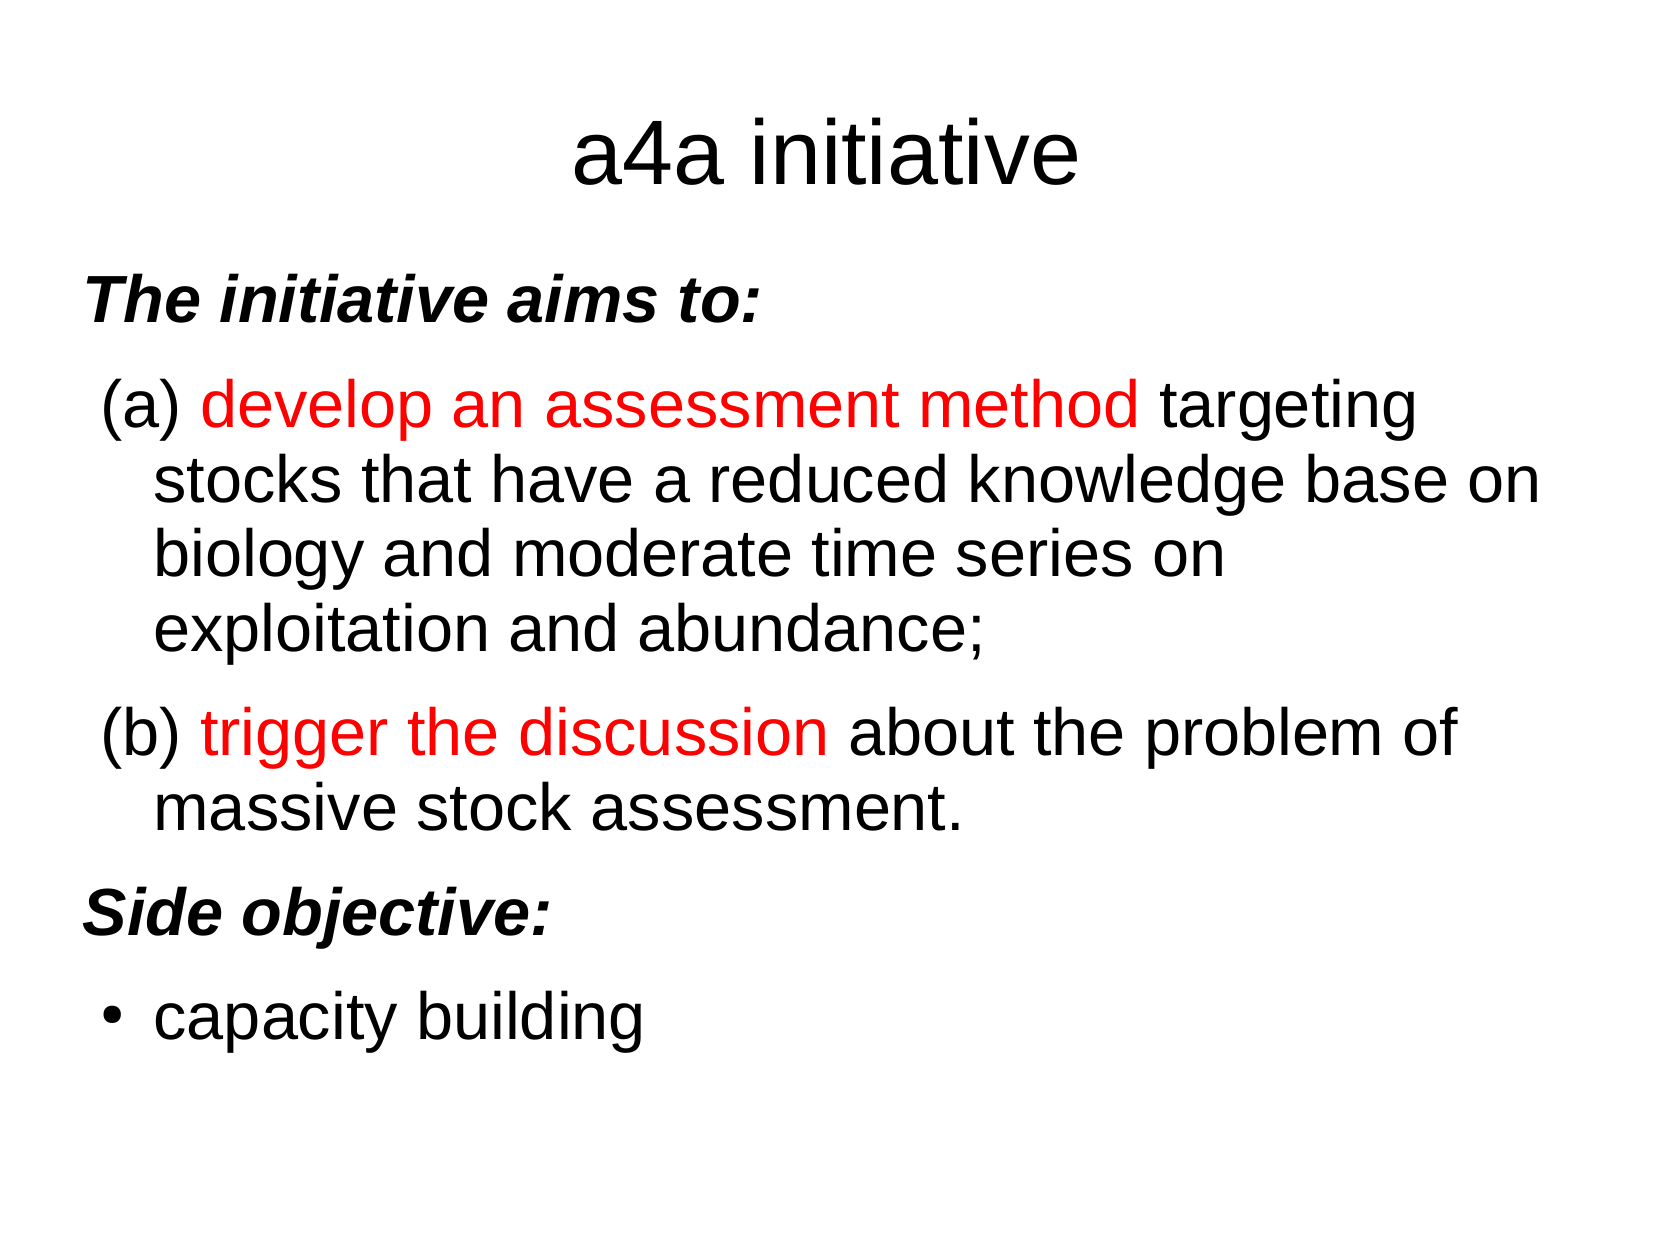

# a4a initiative
The initiative aims to:
 develop an assessment method targeting stocks that have a reduced knowledge base on biology and moderate time series on exploitation and abundance;
 trigger the discussion about the problem of massive stock assessment.
Side objective:
capacity building